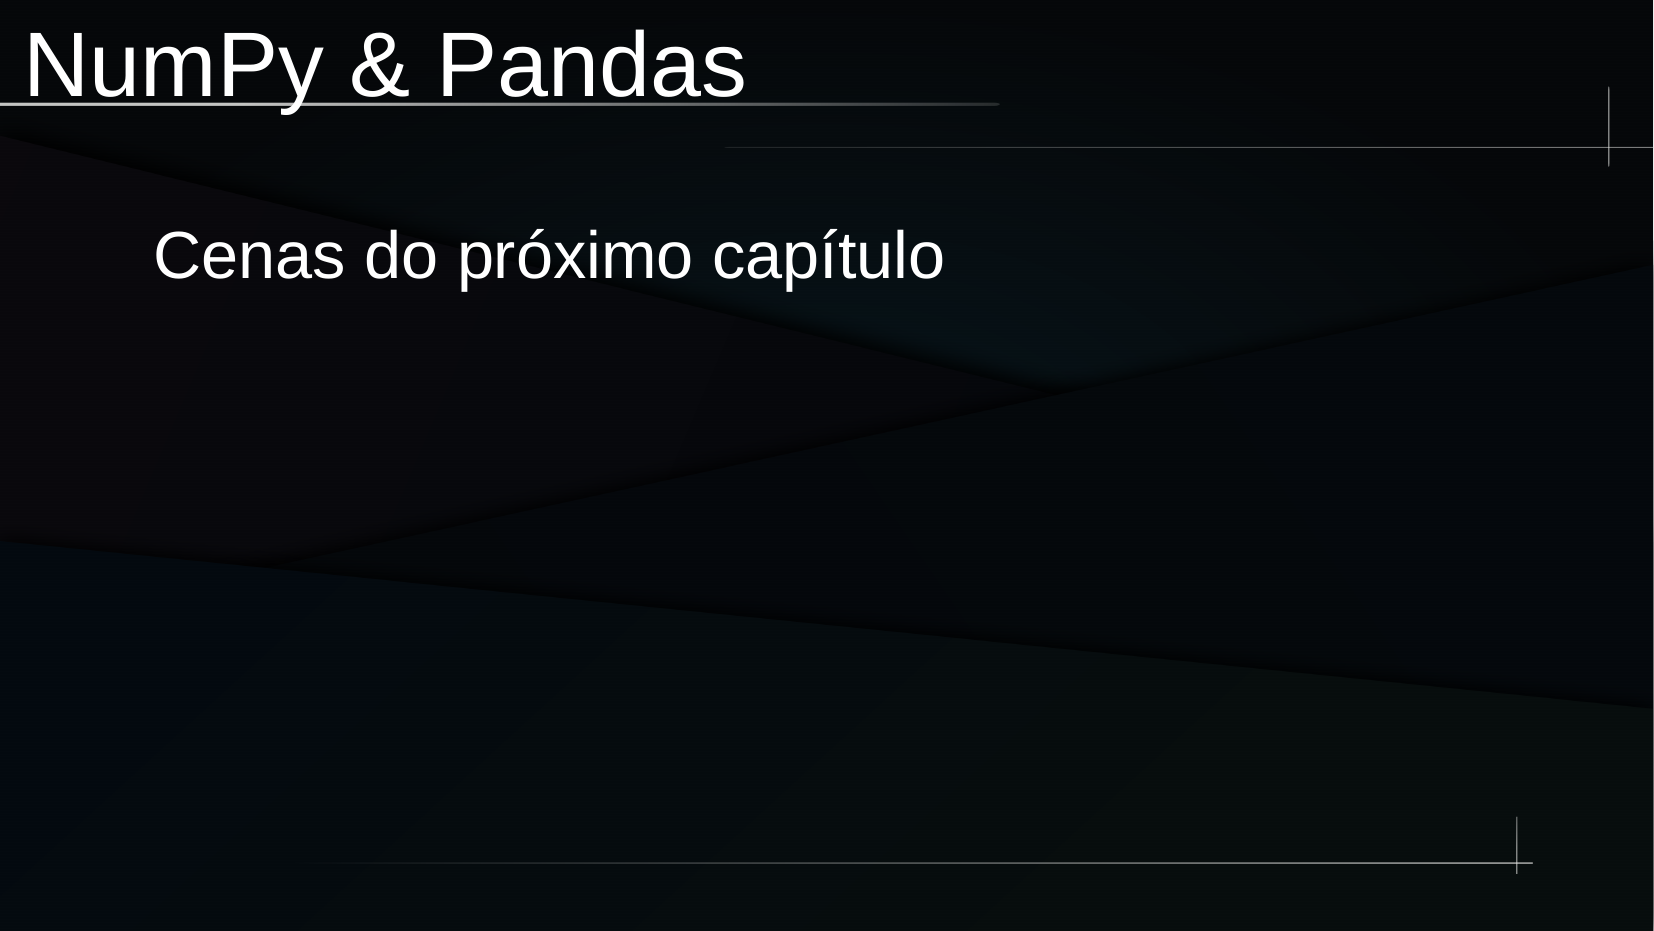

# NumPy & Pandas
Cenas do próximo capítulo